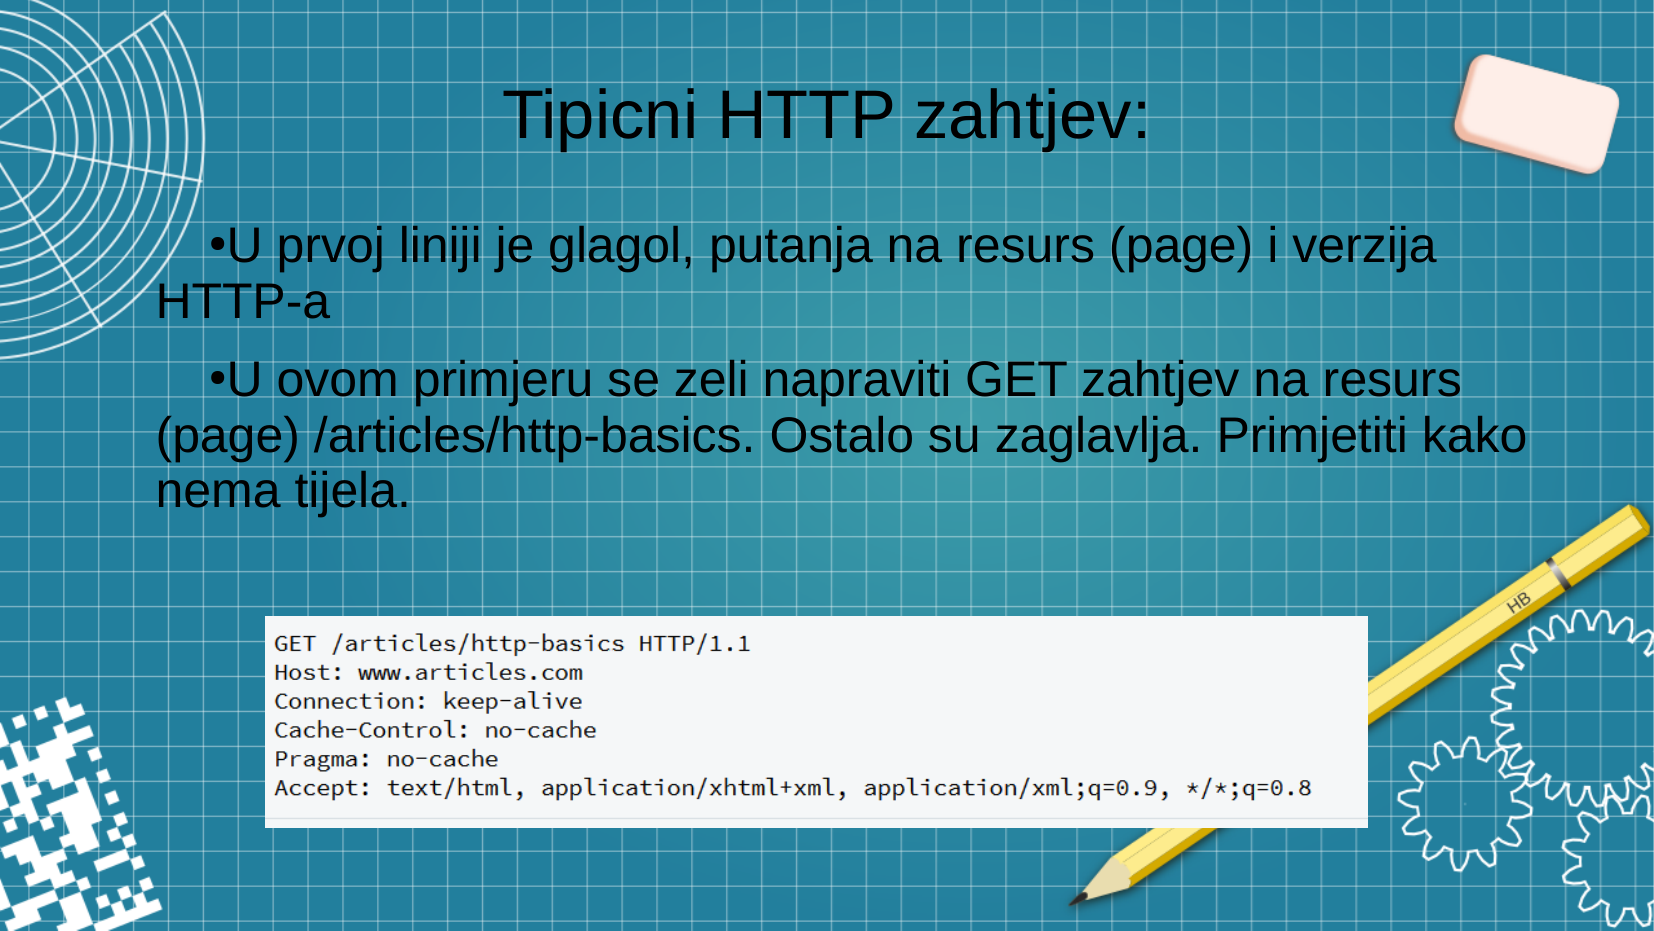

# Tipicni HTTP zahtjev:
U prvoj liniji je glagol, putanja na resurs (page) i verzija HTTP-a
U ovom primjeru se zeli napraviti GET zahtjev na resurs (page) /articles/http-basics. Ostalo su zaglavlja. Primjetiti kako nema tijela.